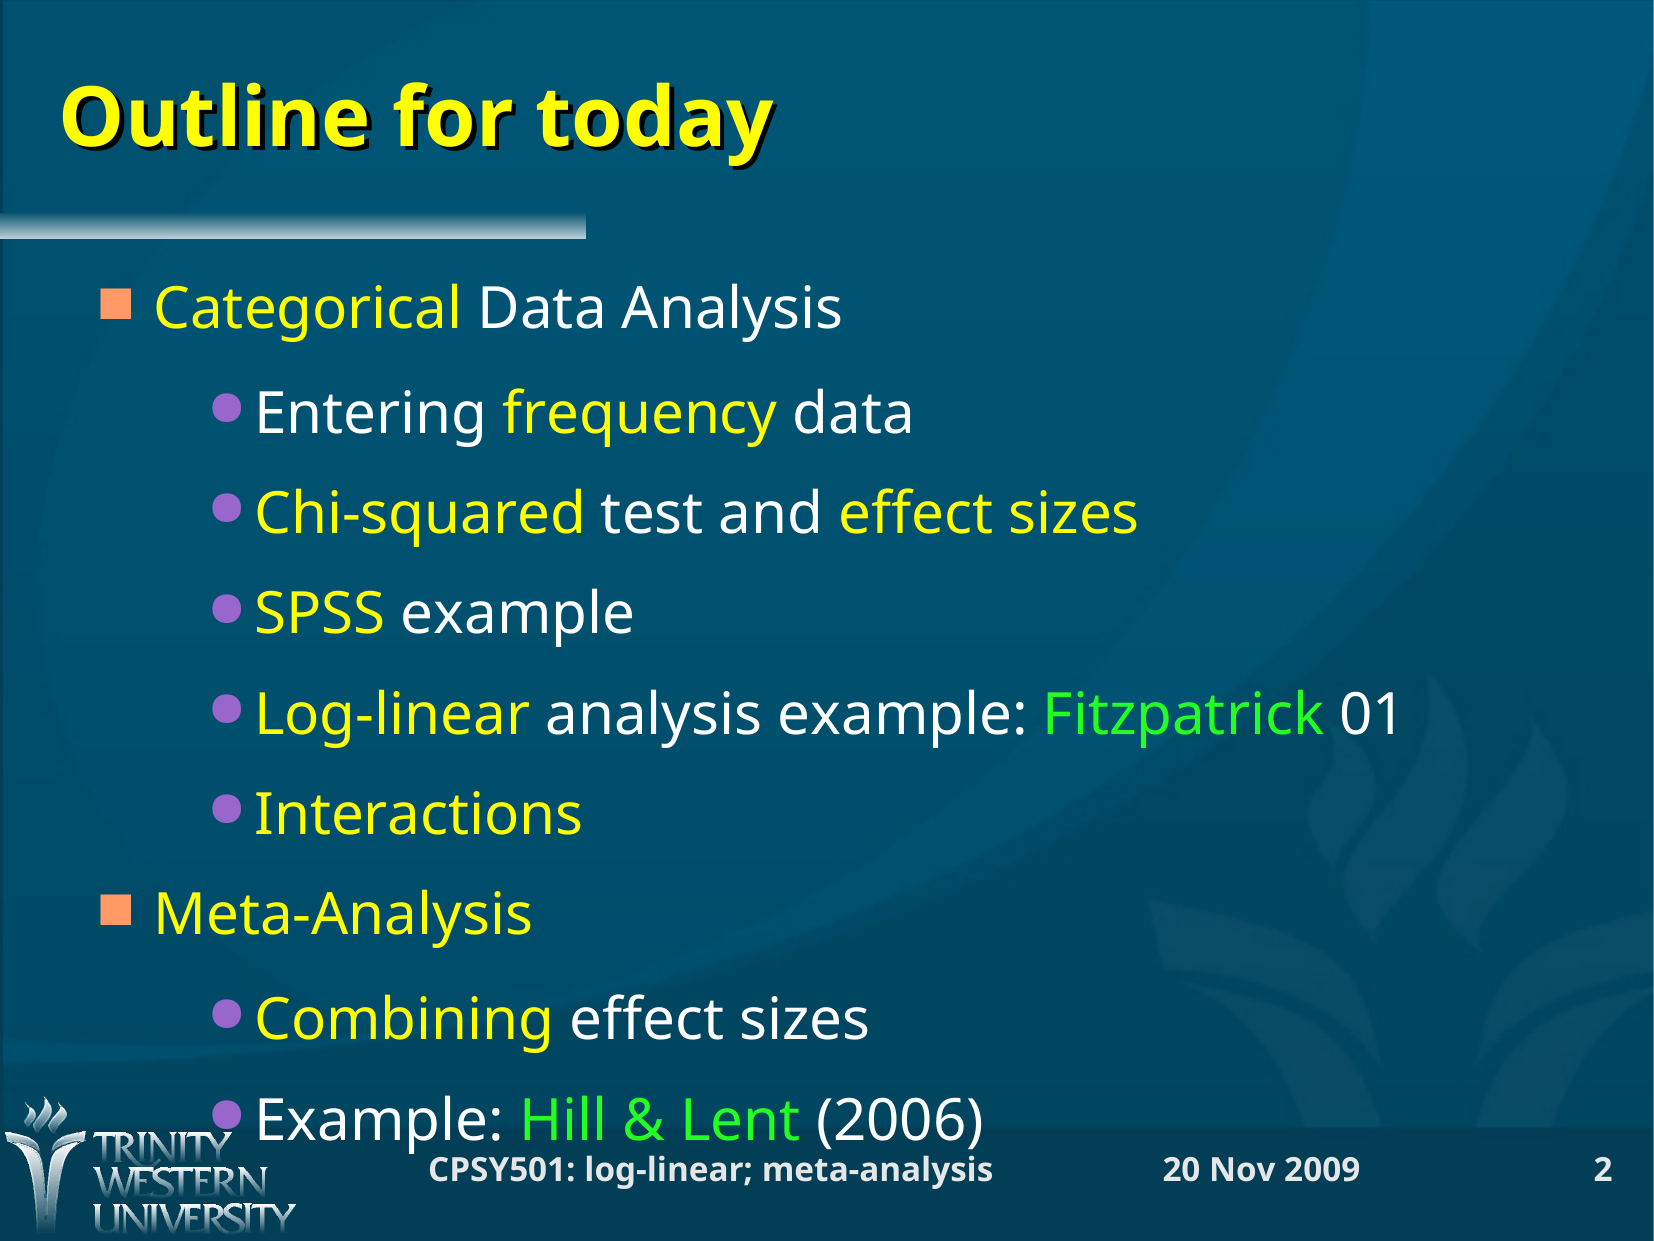

# Outline for today
Categorical Data Analysis
Entering frequency data
Chi-squared test and effect sizes
SPSS example
Log-linear analysis example: Fitzpatrick 01
Interactions
Meta-Analysis
Combining effect sizes
Example: Hill & Lent (2006)
CPSY501: log-linear; meta-analysis
20 Nov 2009
2